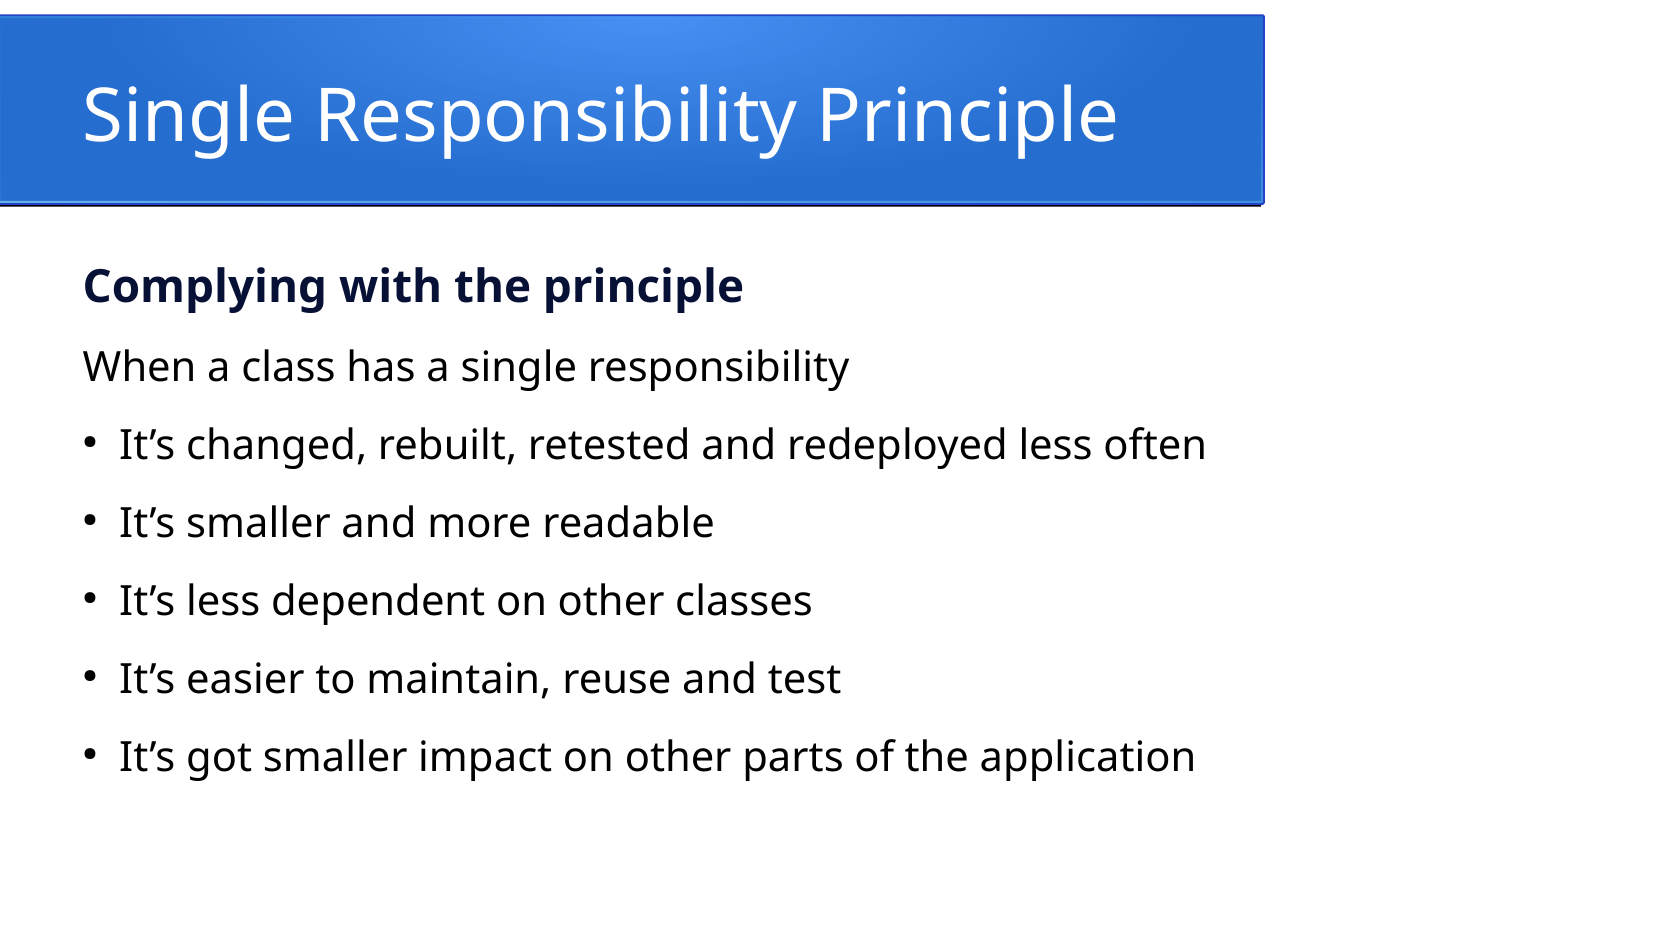

# Single Responsibility Principle
Complying with the principle
When a class has a single responsibility
 It’s changed, rebuilt, retested and redeployed less often
 It’s smaller and more readable
 It’s less dependent on other classes
 It’s easier to maintain, reuse and test
 It’s got smaller impact on other parts of the application